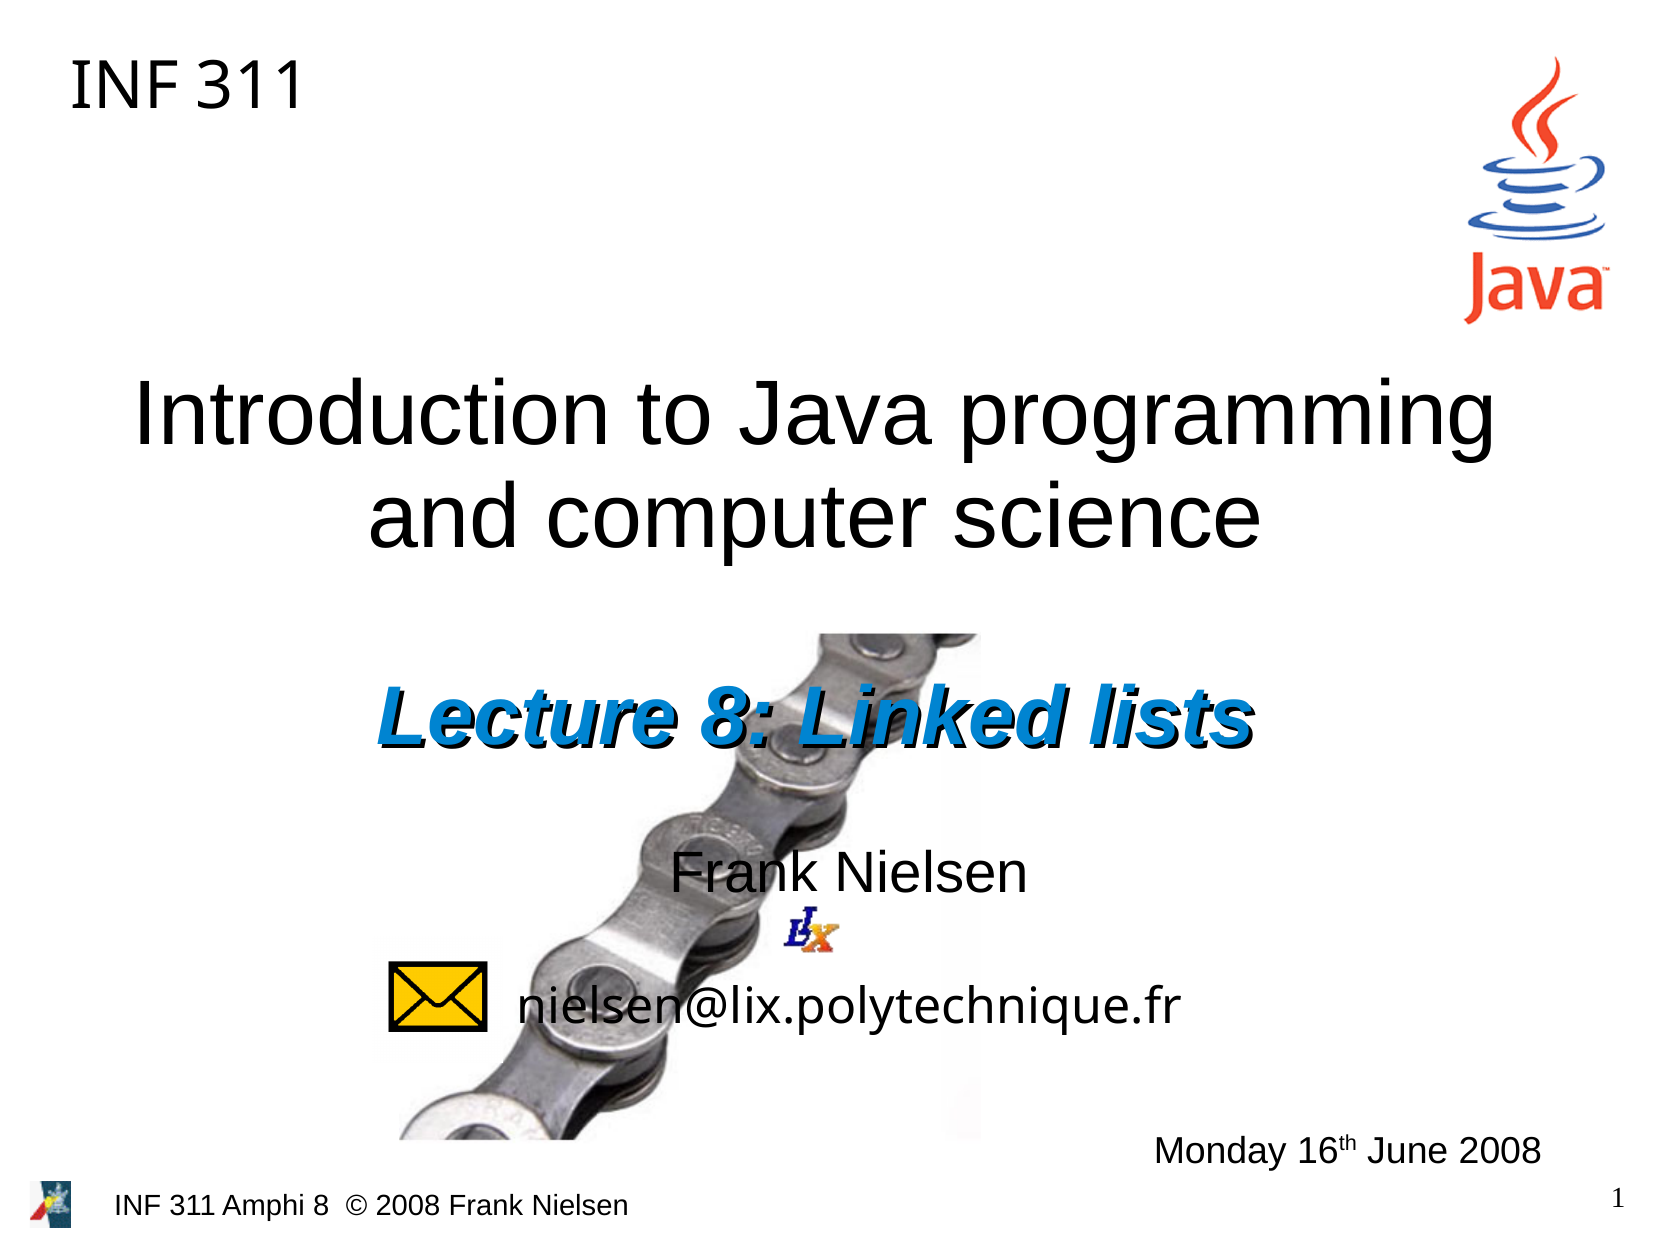

INF 311
Introduction to Java programming
and computer science
Lecture 8: Linked lists
Frank Nielsen
nielsen@lix.polytechnique.fr
Monday 16th June 2008